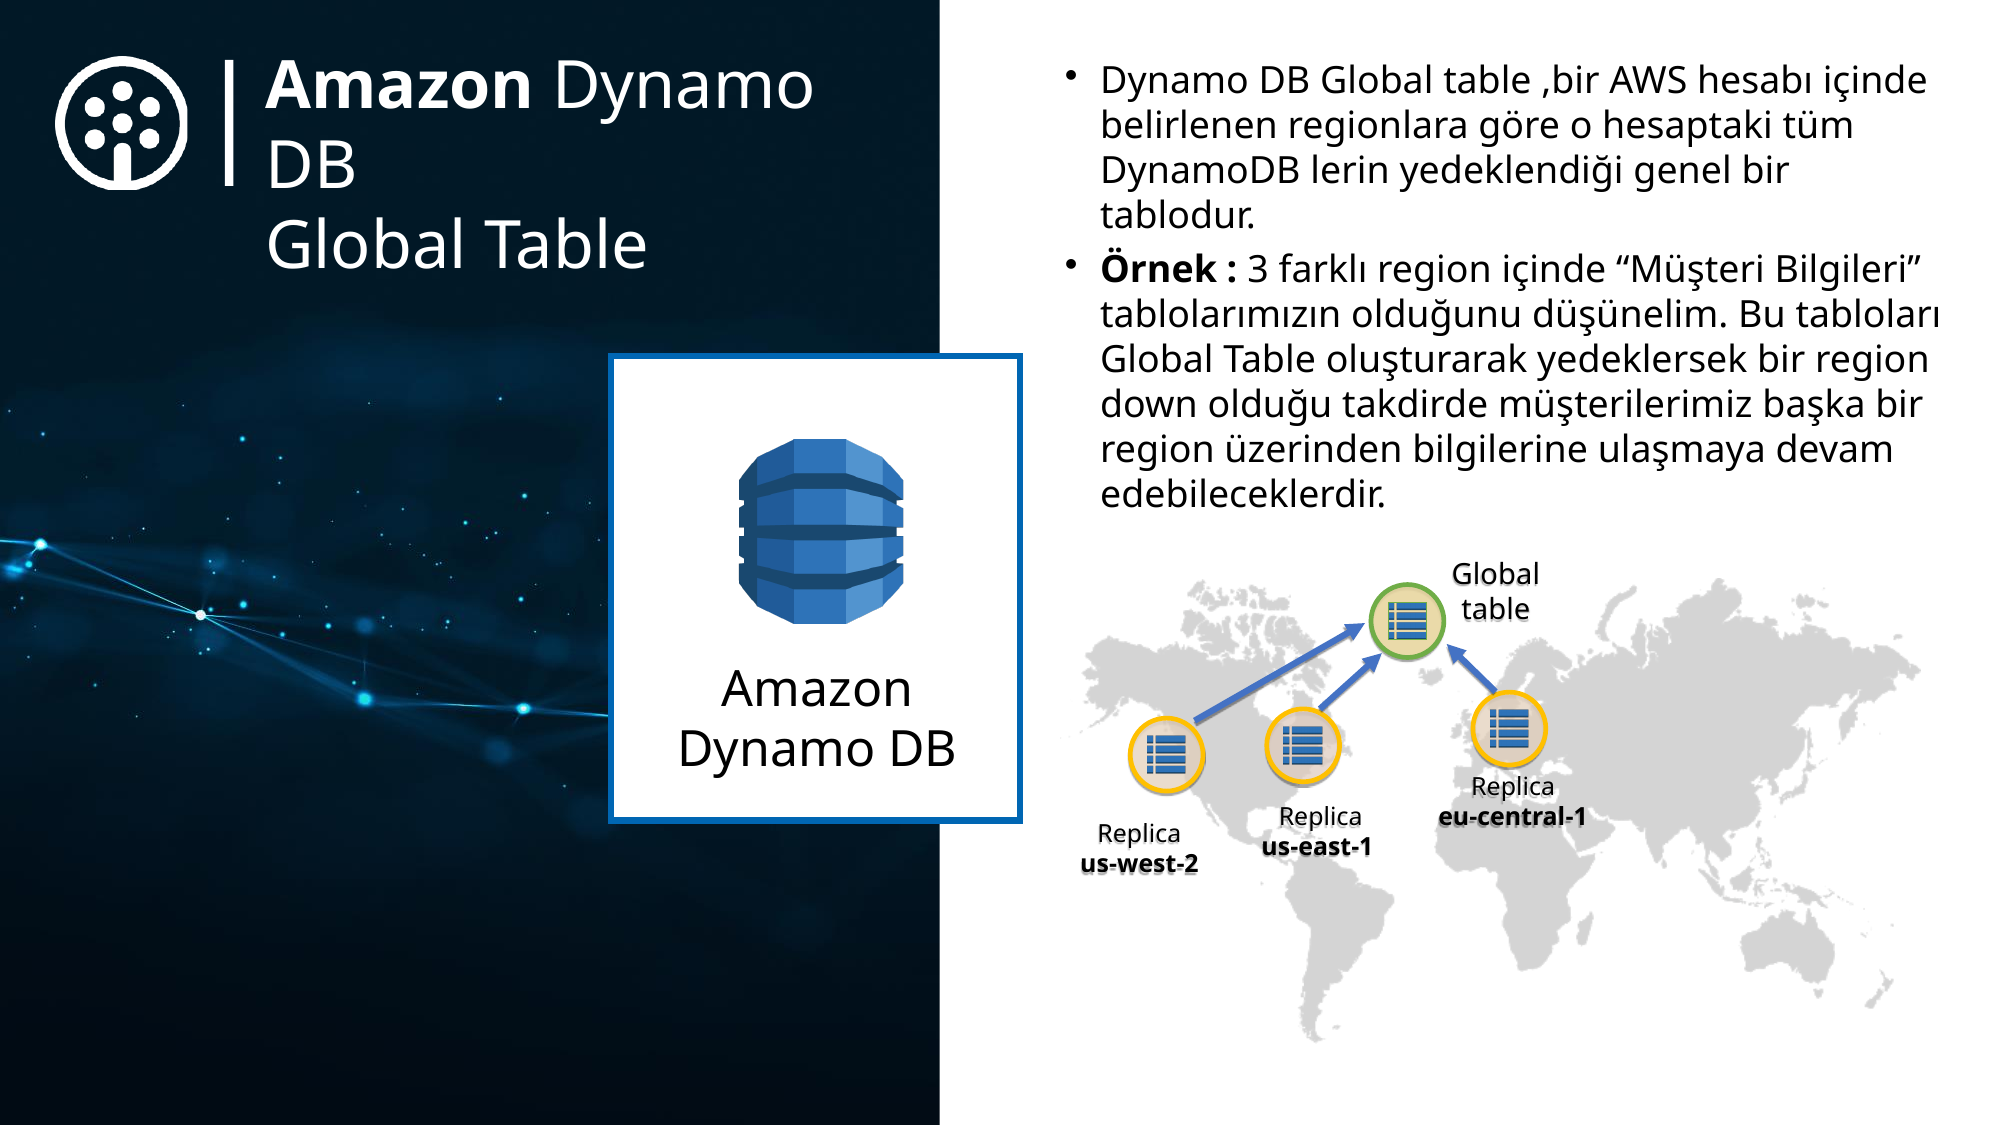

Amazon Dynamo DB
Global Table
Dynamo DB Global table ,bir AWS hesabı içinde belirlenen regionlara göre o hesaptaki tüm DynamoDB lerin yedeklendiği genel bir tablodur.
Örnek : 3 farklı region içinde “Müşteri Bilgileri” tablolarımızın olduğunu düşünelim. Bu tabloları Global Table oluşturarak yedeklersek bir region down olduğu takdirde müşterilerimiz başka bir region üzerinden bilgilerine ulaşmaya devam edebileceklerdir.
Global table
Replica
eu-central-1
Replica
us-east-1
Replica
us-west-2
Amazon
Dynamo DB